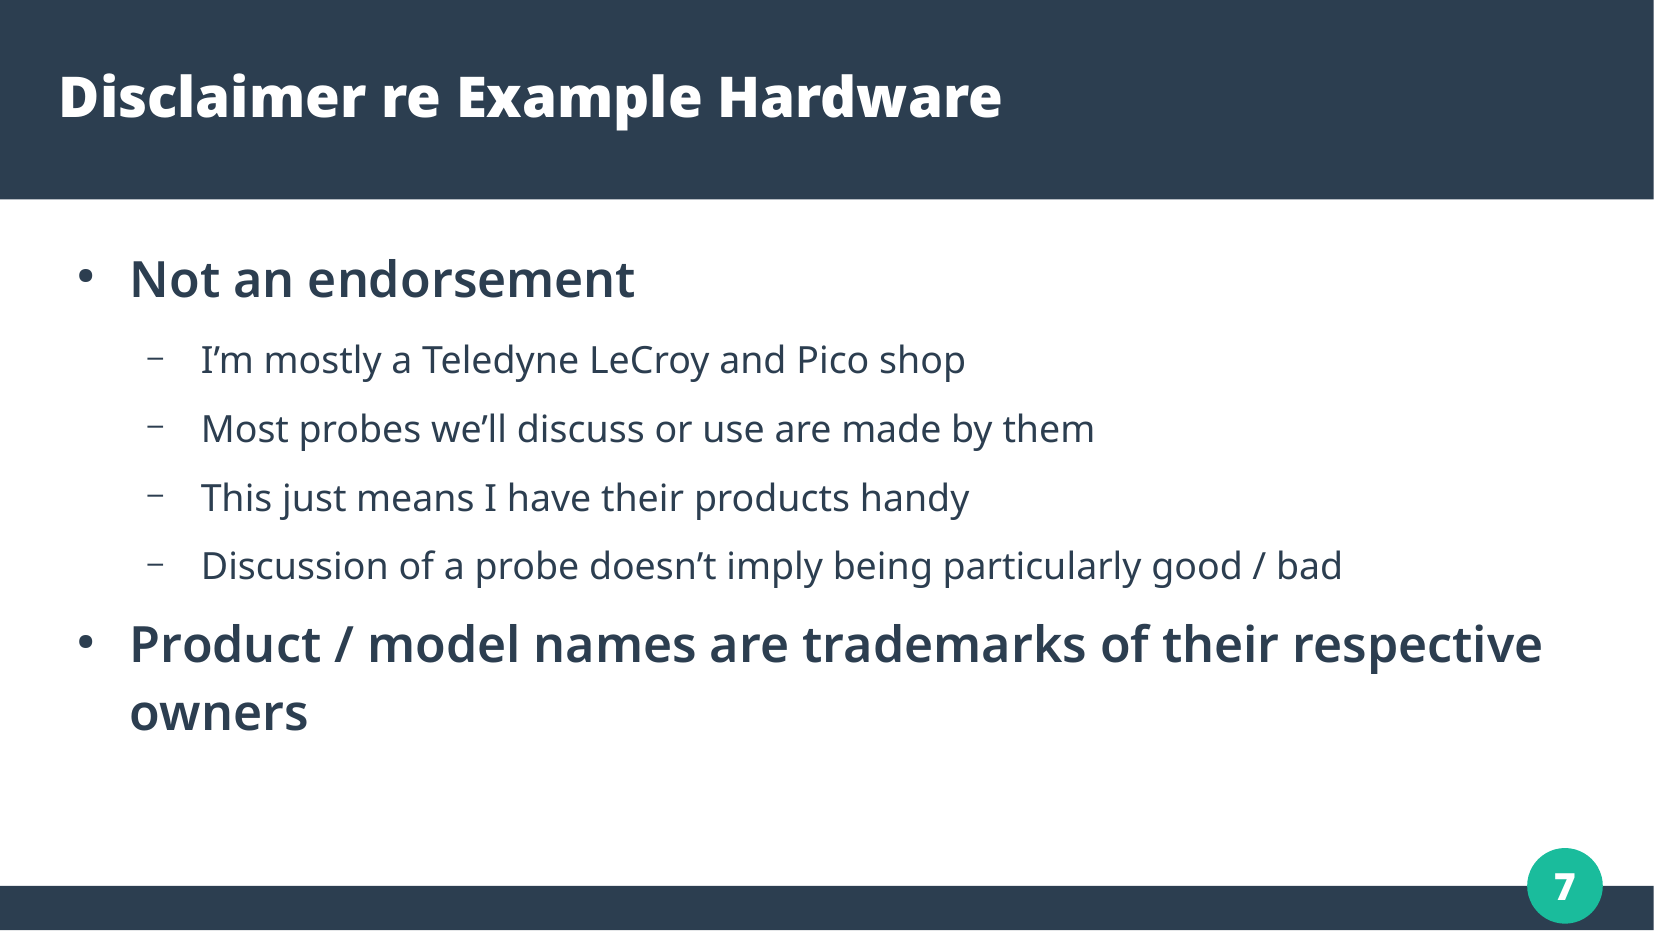

# Disclaimer re Example Hardware
Not an endorsement
I’m mostly a Teledyne LeCroy and Pico shop
Most probes we’ll discuss or use are made by them
This just means I have their products handy
Discussion of a probe doesn’t imply being particularly good / bad
Product / model names are trademarks of their respective owners